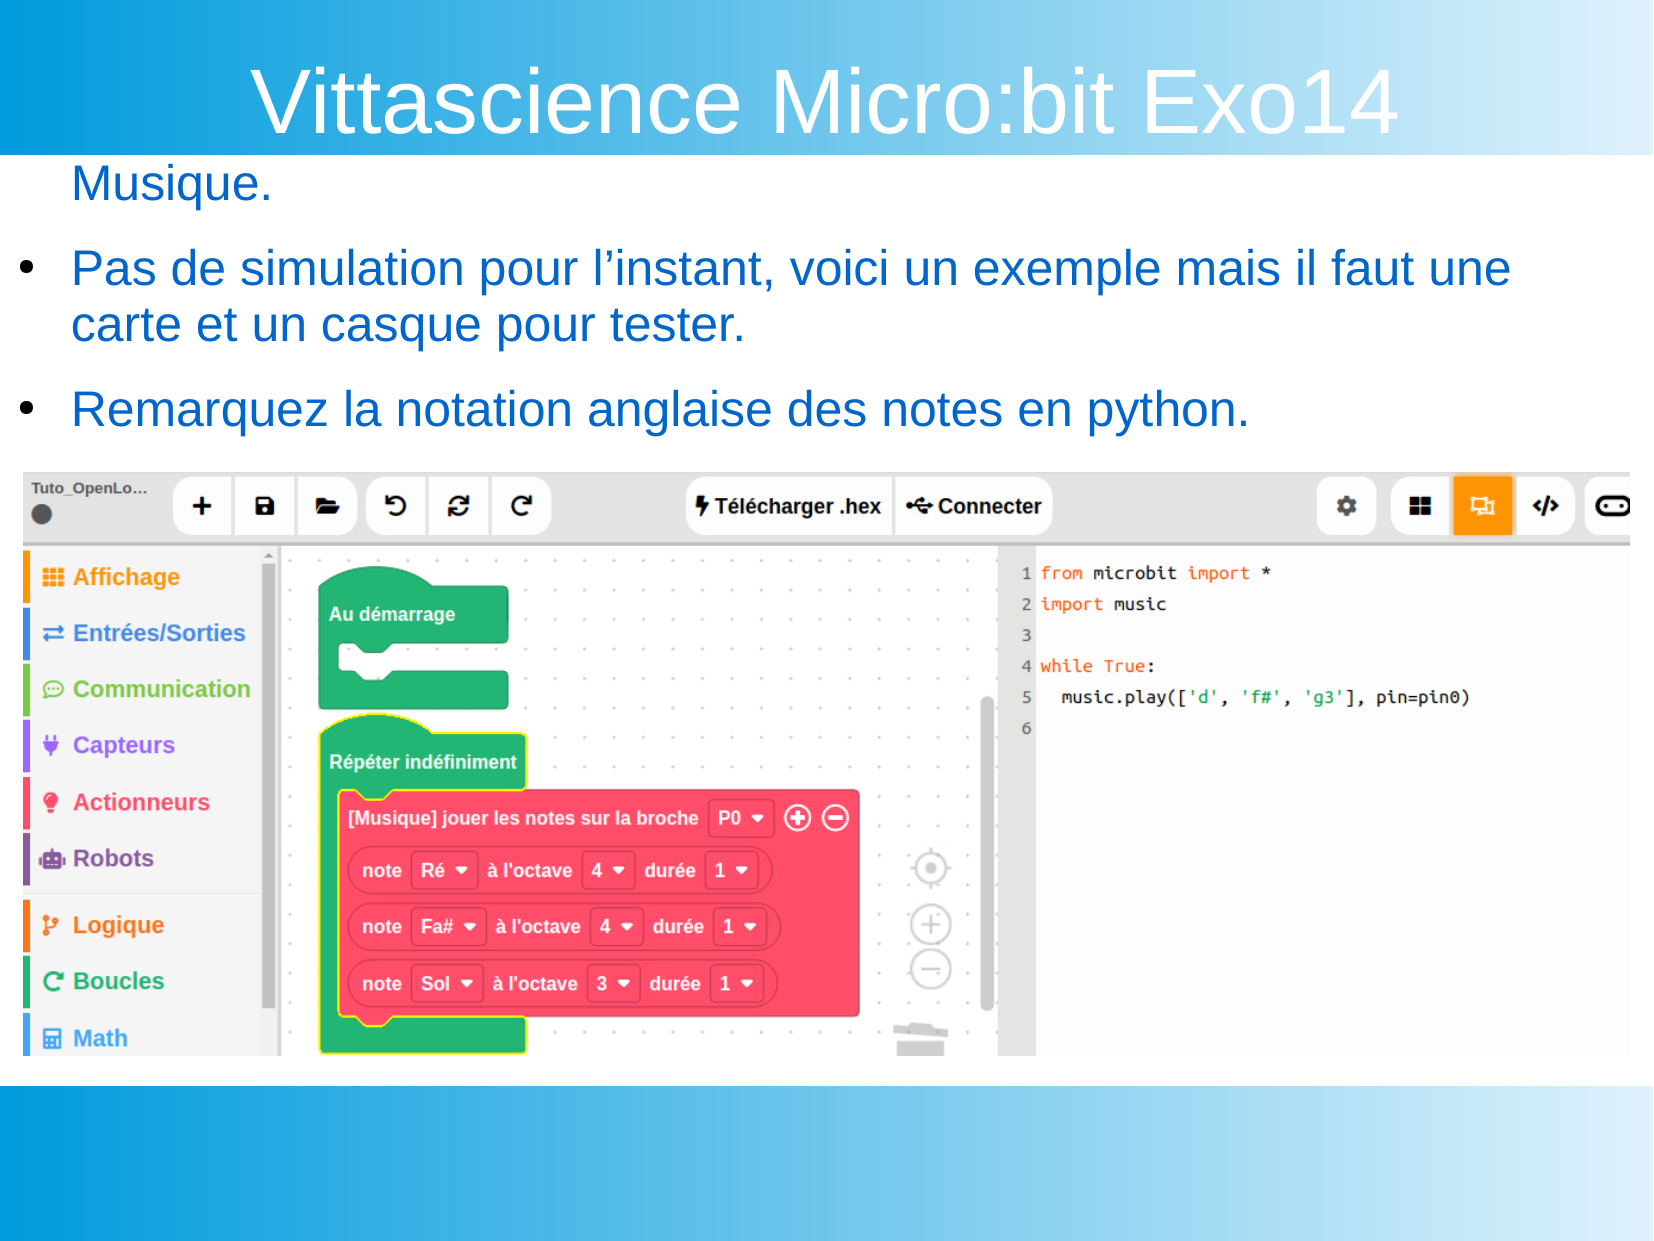

# Vittascience Micro:bit Exo14
Musique.
Pas de simulation pour l’instant, voici un exemple mais il faut une carte et un casque pour tester.
Remarquez la notation anglaise des notes en python.